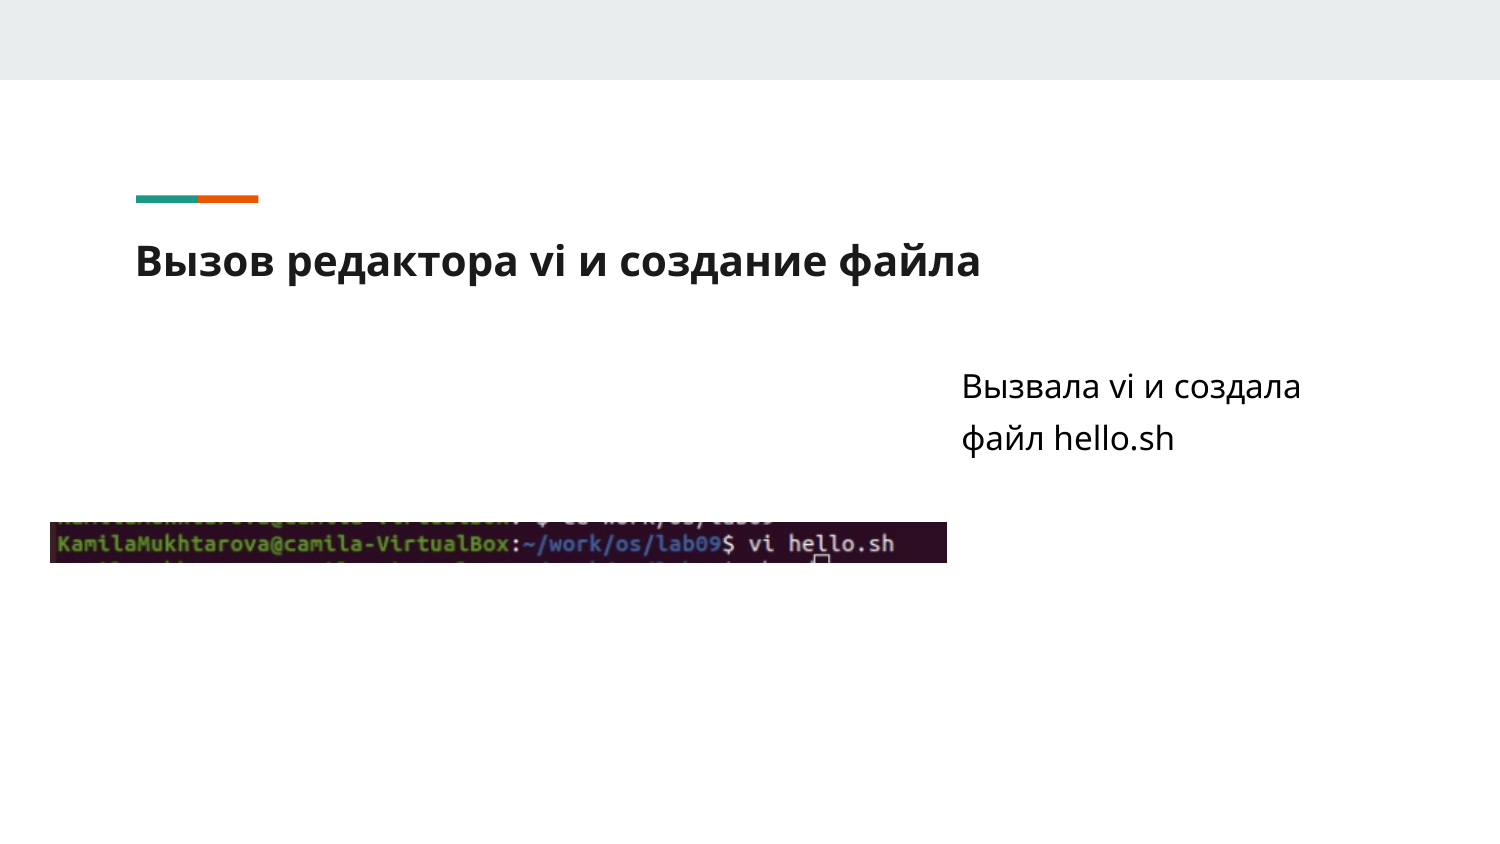

# Вызов редактора vi и создание файла
Вызвала vi и создала файл hello.sh